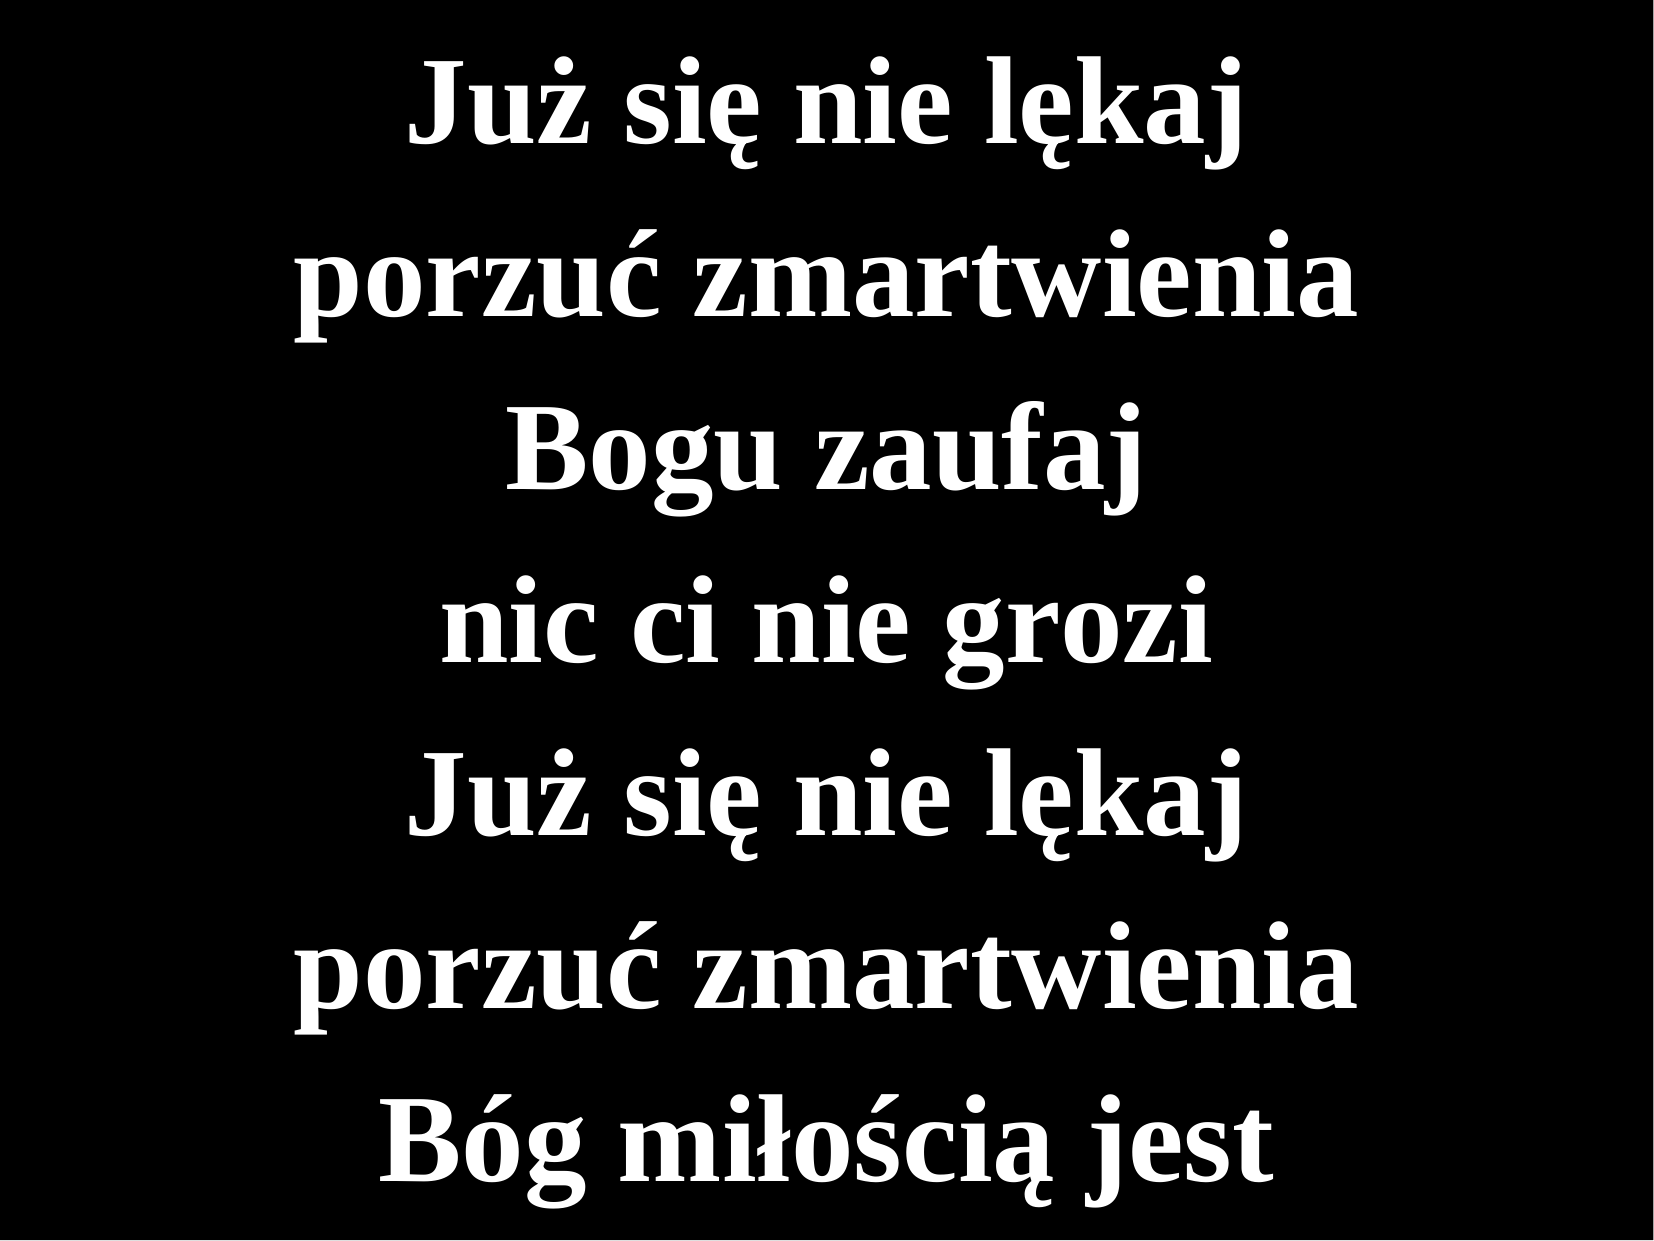

# Już się nie lękaj ppp porzuć zmartwienia ppp Bogu zaufaj ppp nic ci nie grozi ppp Już się nie lękaj ppp porzuć zmartwienia ppp Bóg miłością jest